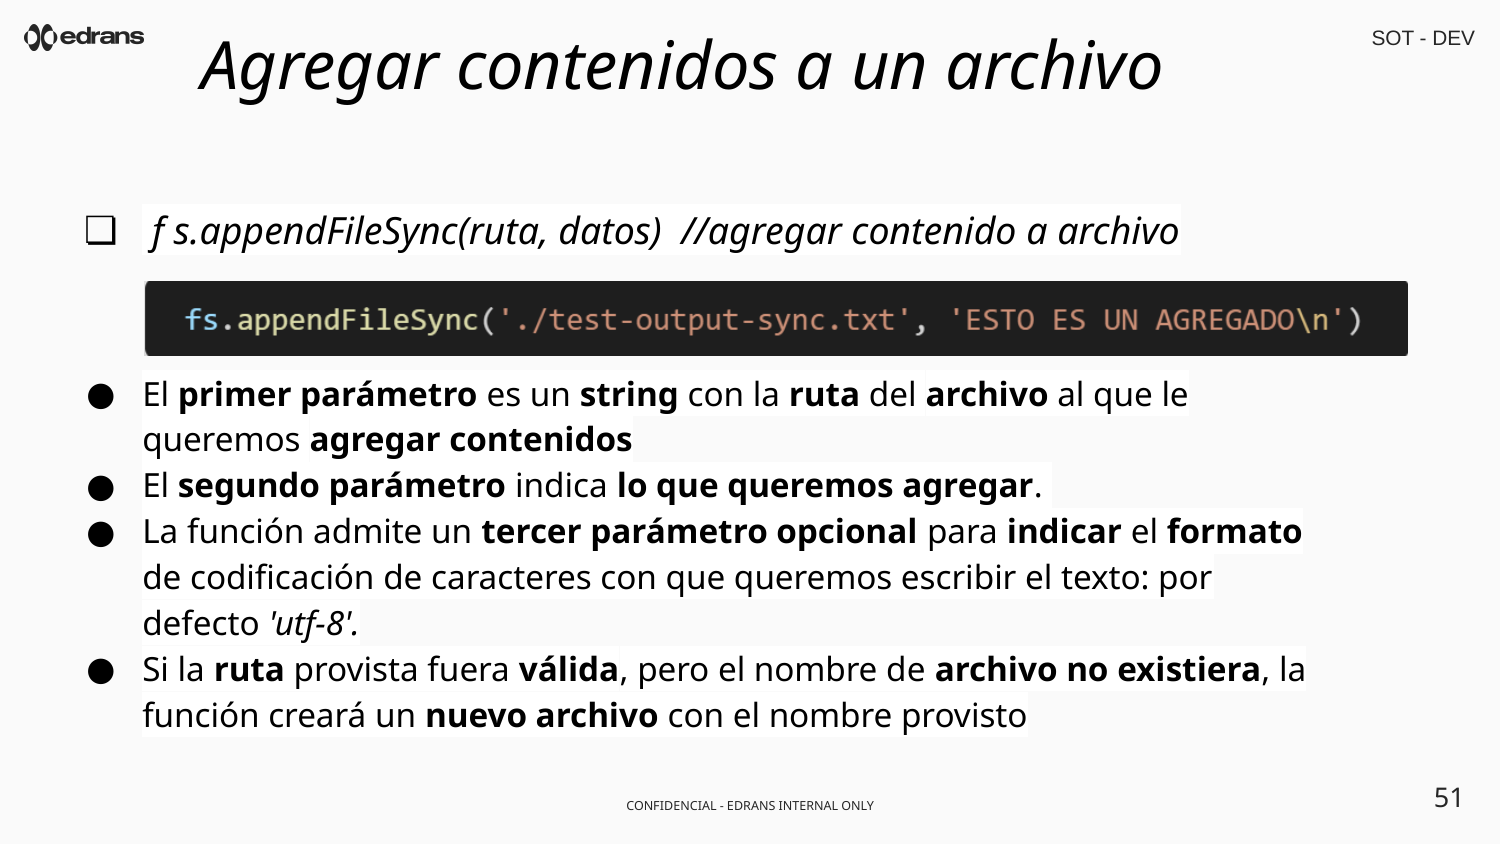

Agregar contenidos a un archivo
SOT - DEV
 f s.appendFileSync(ruta, datos) //agregar contenido a archivo
El primer parámetro es un string con la ruta del archivo al que le queremos agregar contenidos
El segundo parámetro indica lo que queremos agregar.
La función admite un tercer parámetro opcional para indicar el formato de codificación de caracteres con que queremos escribir el texto: por defecto 'utf-8'.
Si la ruta provista fuera válida, pero el nombre de archivo no existiera, la función creará un nuevo archivo con el nombre provisto
CONFIDENCIAL - EDRANS INTERNAL ONLY